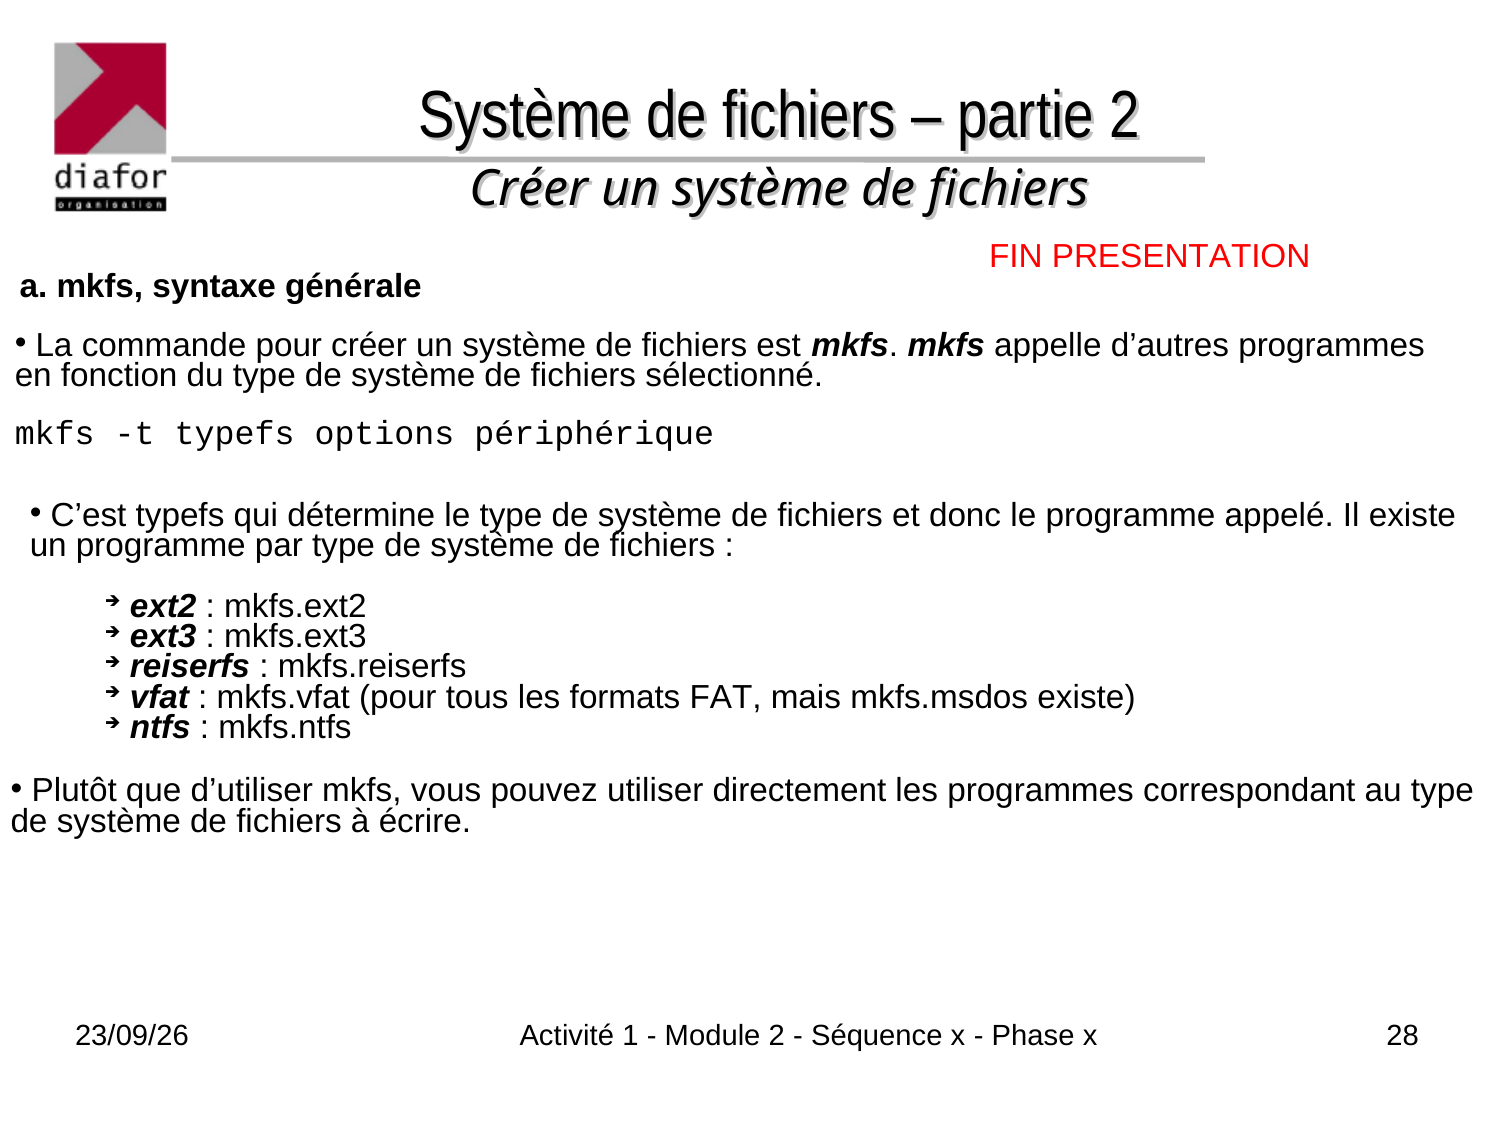

# Système de fichiers – partie 2 Créer un système de fichiers
FIN PRESENTATION
a. mkfs, syntaxe générale
 La commande pour créer un système de fichiers est mkfs. mkfs appelle d’autres programmes en fonction du type de système de fichiers sélectionné.
mkfs -t typefs options périphérique
 C’est typefs qui détermine le type de système de fichiers et donc le programme appelé. Il existe un programme par type de système de fichiers :
 ext2 : mkfs.ext2
 ext3 : mkfs.ext3
 reiserfs : mkfs.reiserfs
 vfat : mkfs.vfat (pour tous les formats FAT, mais mkfs.msdos existe)
 ntfs : mkfs.ntfs
 Plutôt que d’utiliser mkfs, vous pouvez utiliser directement les programmes correspondant au type de système de fichiers à écrire.
Activité 1 - Module 2 - Séquence x - Phase x
28